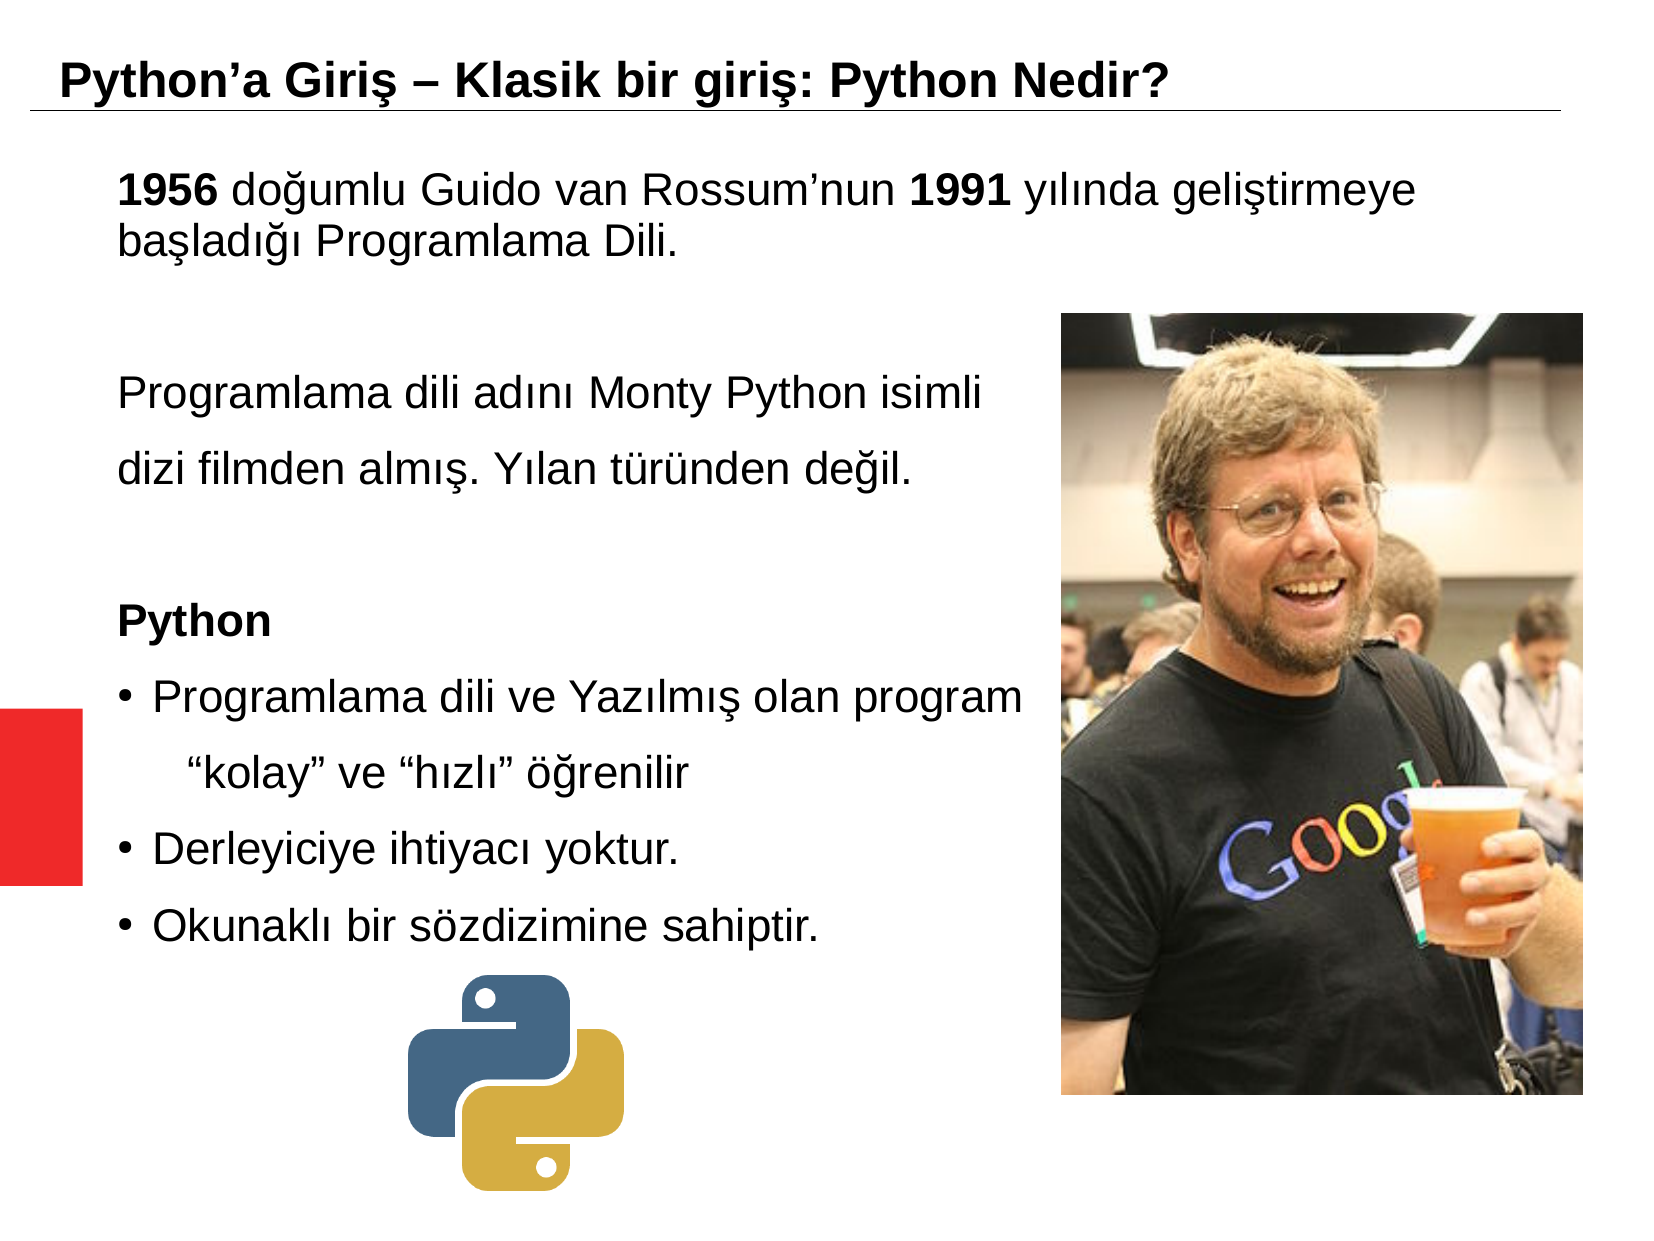

Python’a Giriş – Klasik bir giriş: Python Nedir?
1956 doğumlu Guido van Rossum’nun 1991 yılında geliştirmeye başladığı Programlama Dili.
Programlama dili adını Monty Python isimli
dizi filmden almış. Yılan türünden değil.
Python
Programlama dili ve Yazılmış olan program
“kolay” ve “hızlı” öğrenilir
Derleyiciye ihtiyacı yoktur.
Okunaklı bir sözdizimine sahiptir.